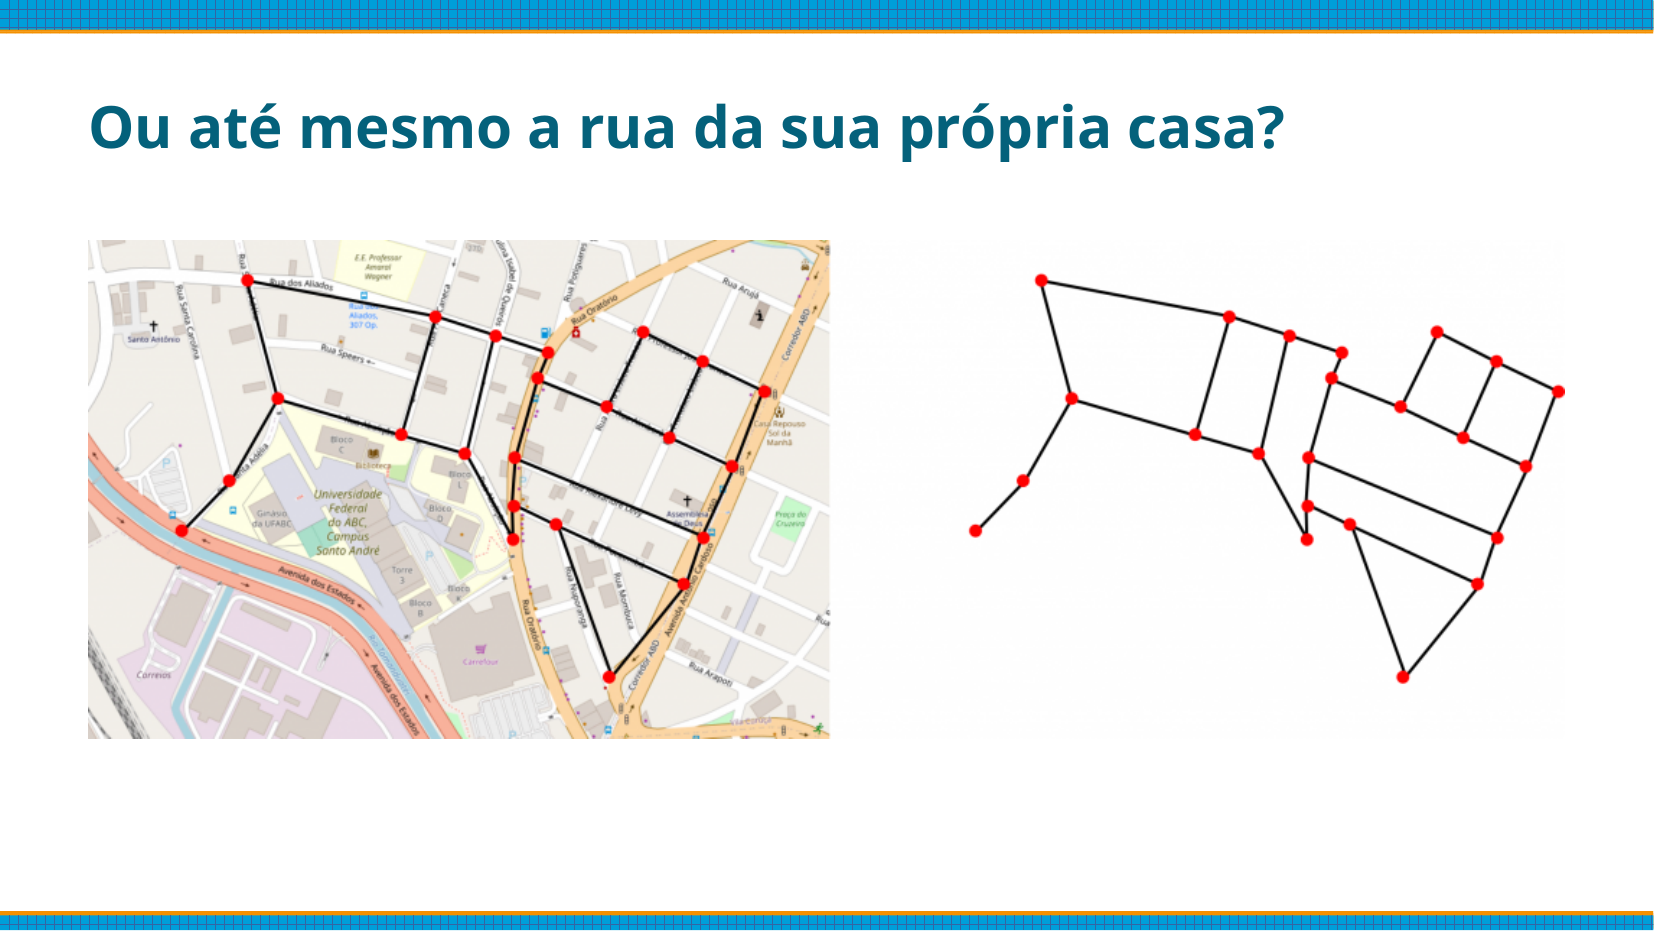

# Ou até mesmo a rua da sua própria casa?